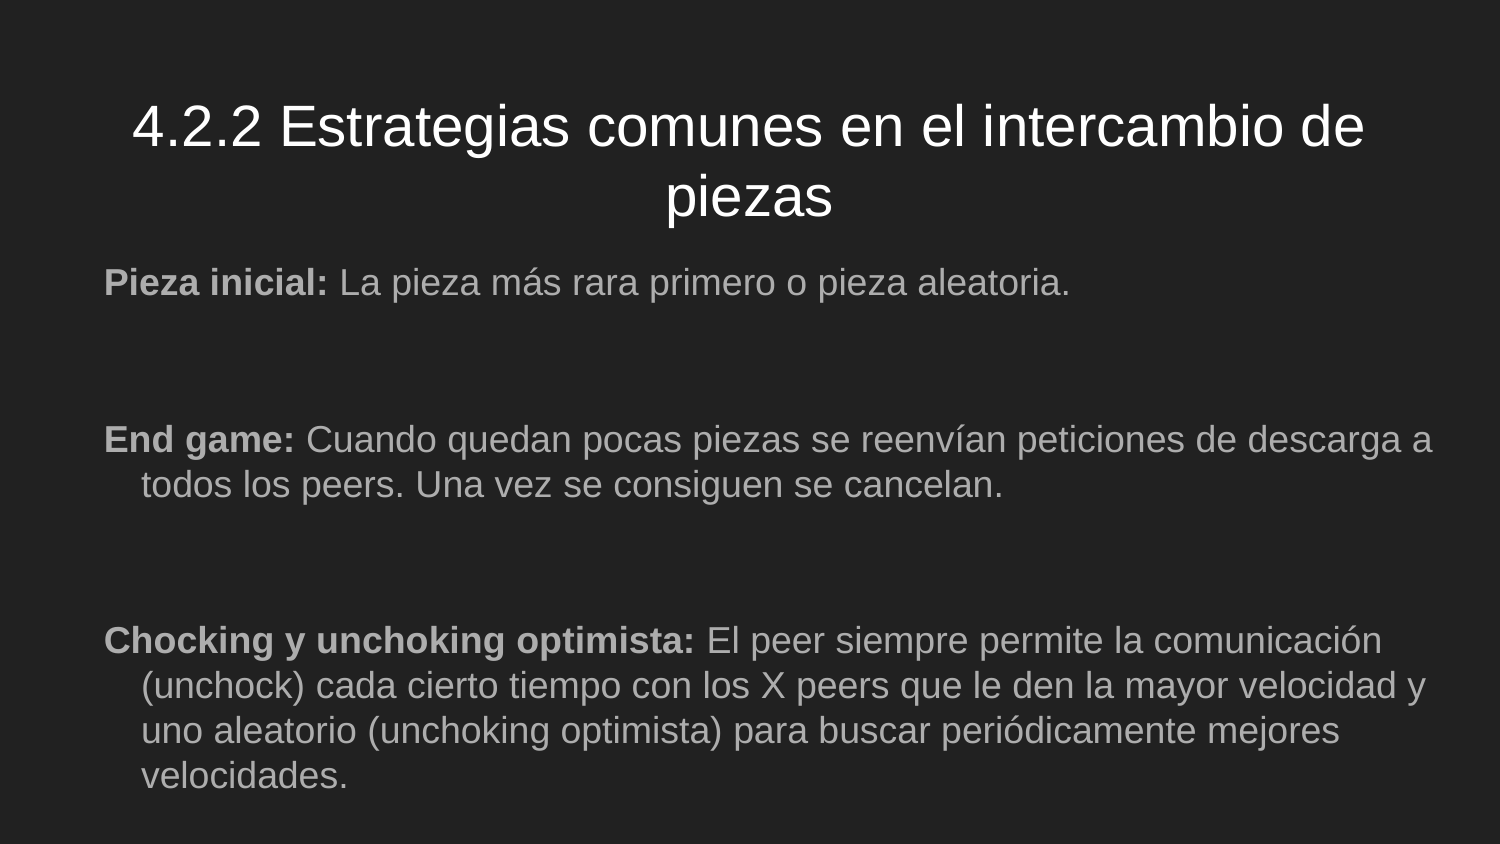

# 4.2.2 Estrategias comunes en el intercambio de piezas
Pieza inicial: La pieza más rara primero o pieza aleatoria.
End game: Cuando quedan pocas piezas se reenvían peticiones de descarga a todos los peers. Una vez se consiguen se cancelan.
Chocking y unchoking optimista: El peer siempre permite la comunicación (unchock) cada cierto tiempo con los X peers que le den la mayor velocidad y uno aleatorio (unchoking optimista) para buscar periódicamente mejores velocidades.